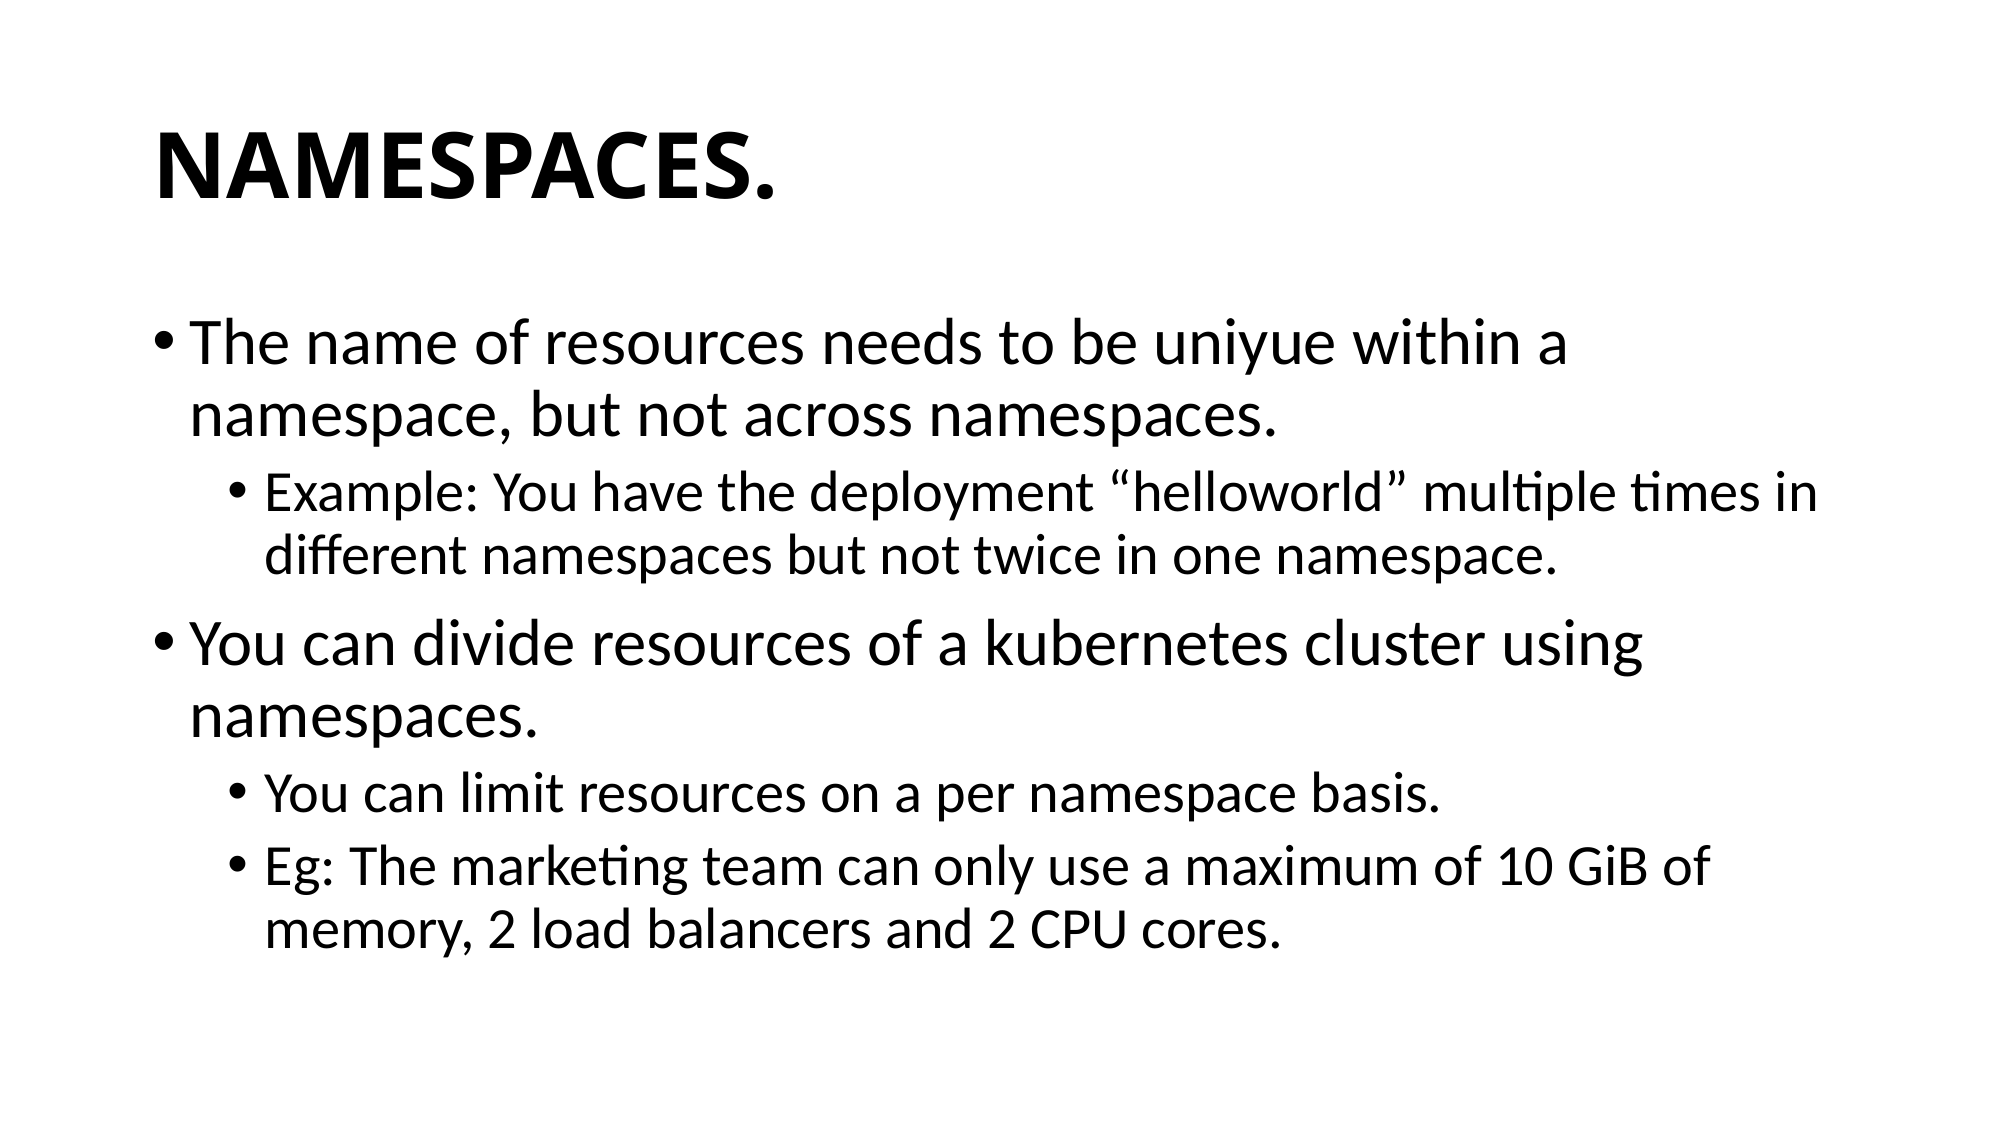

# NAMESPACES.
The name of resources needs to be uniyue within a namespace, but not across namespaces.
Example: You have the deployment “helloworld” multiple times in different namespaces but not twice in one namespace.
You can divide resources of a kubernetes cluster using namespaces.
You can limit resources on a per namespace basis.
Eg: The marketing team can only use a maximum of 10 GiB of memory, 2 load balancers and 2 CPU cores.